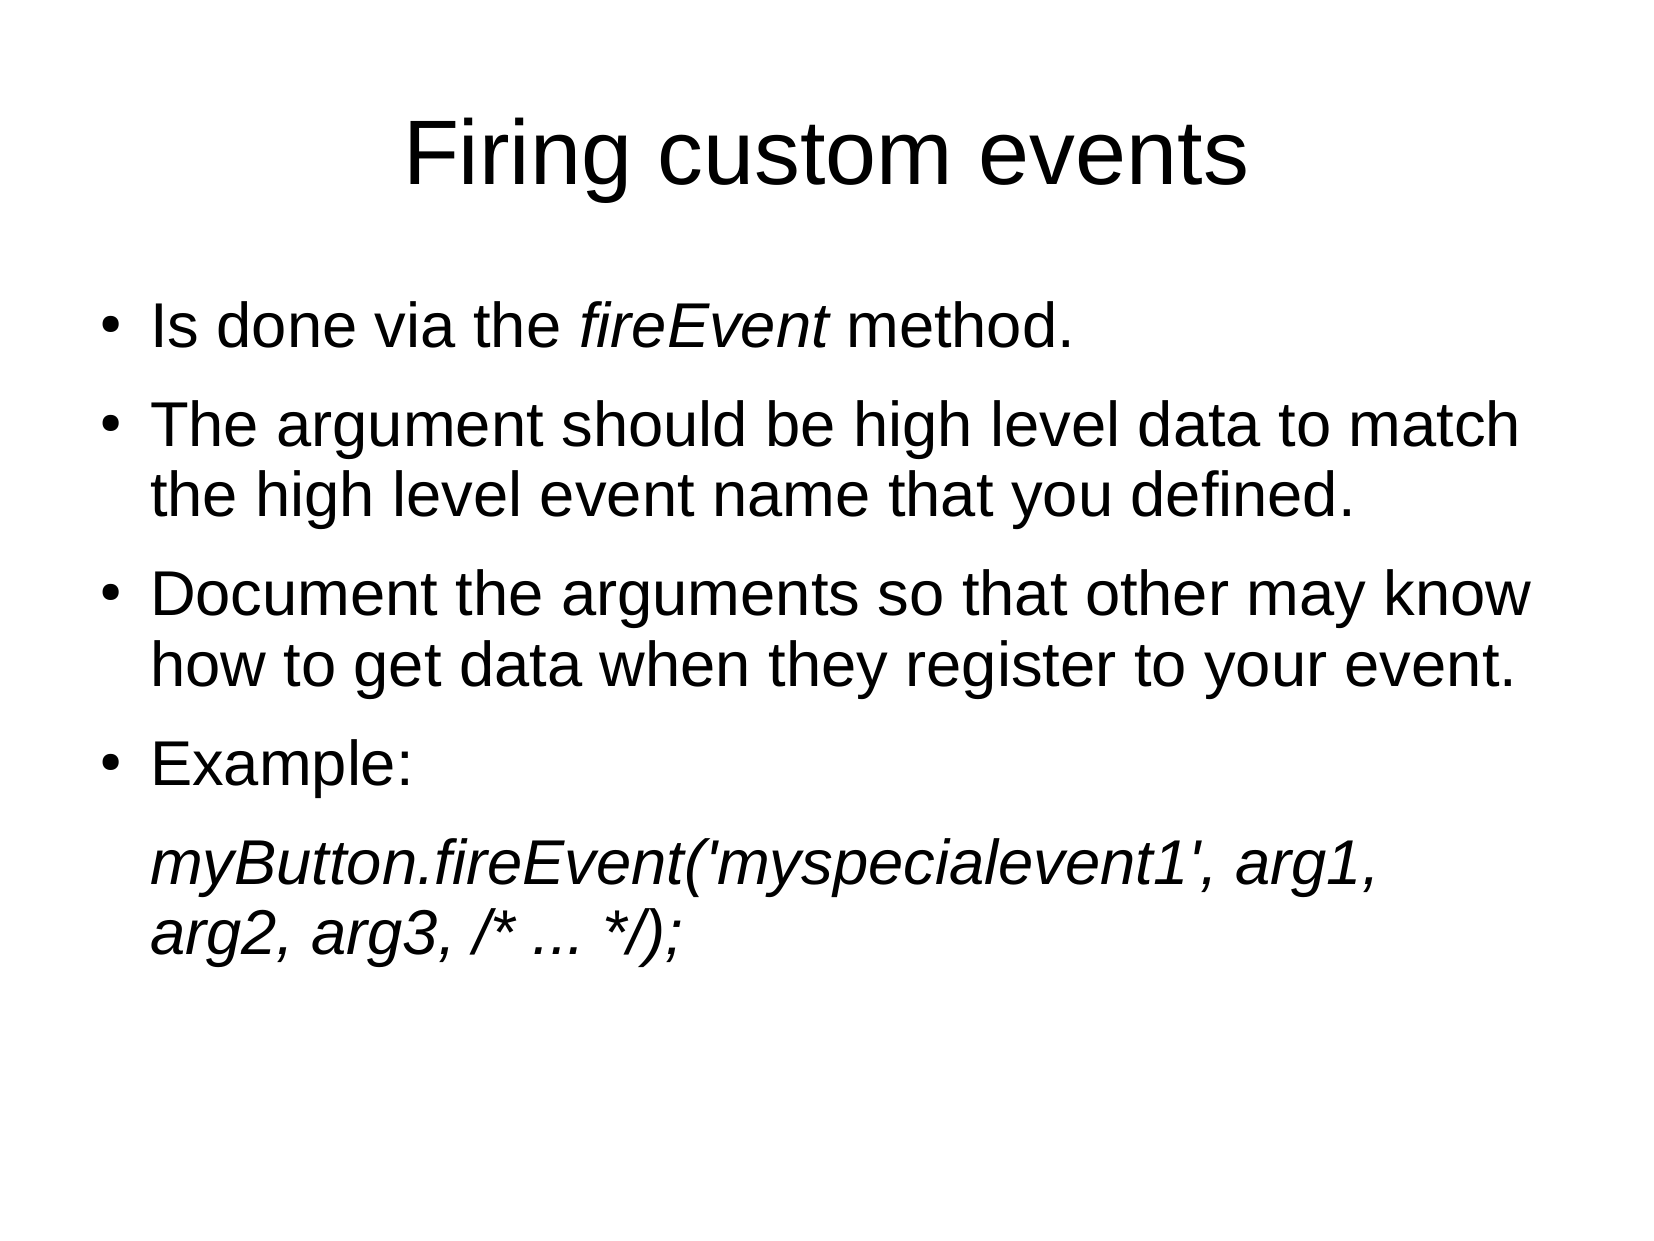

# Firing custom events
Is done via the fireEvent method.
The argument should be high level data to match the high level event name that you defined.
Document the arguments so that other may know how to get data when they register to your event.
Example:
myButton.fireEvent('myspecialevent1', arg1, arg2, arg3, /* ... */);